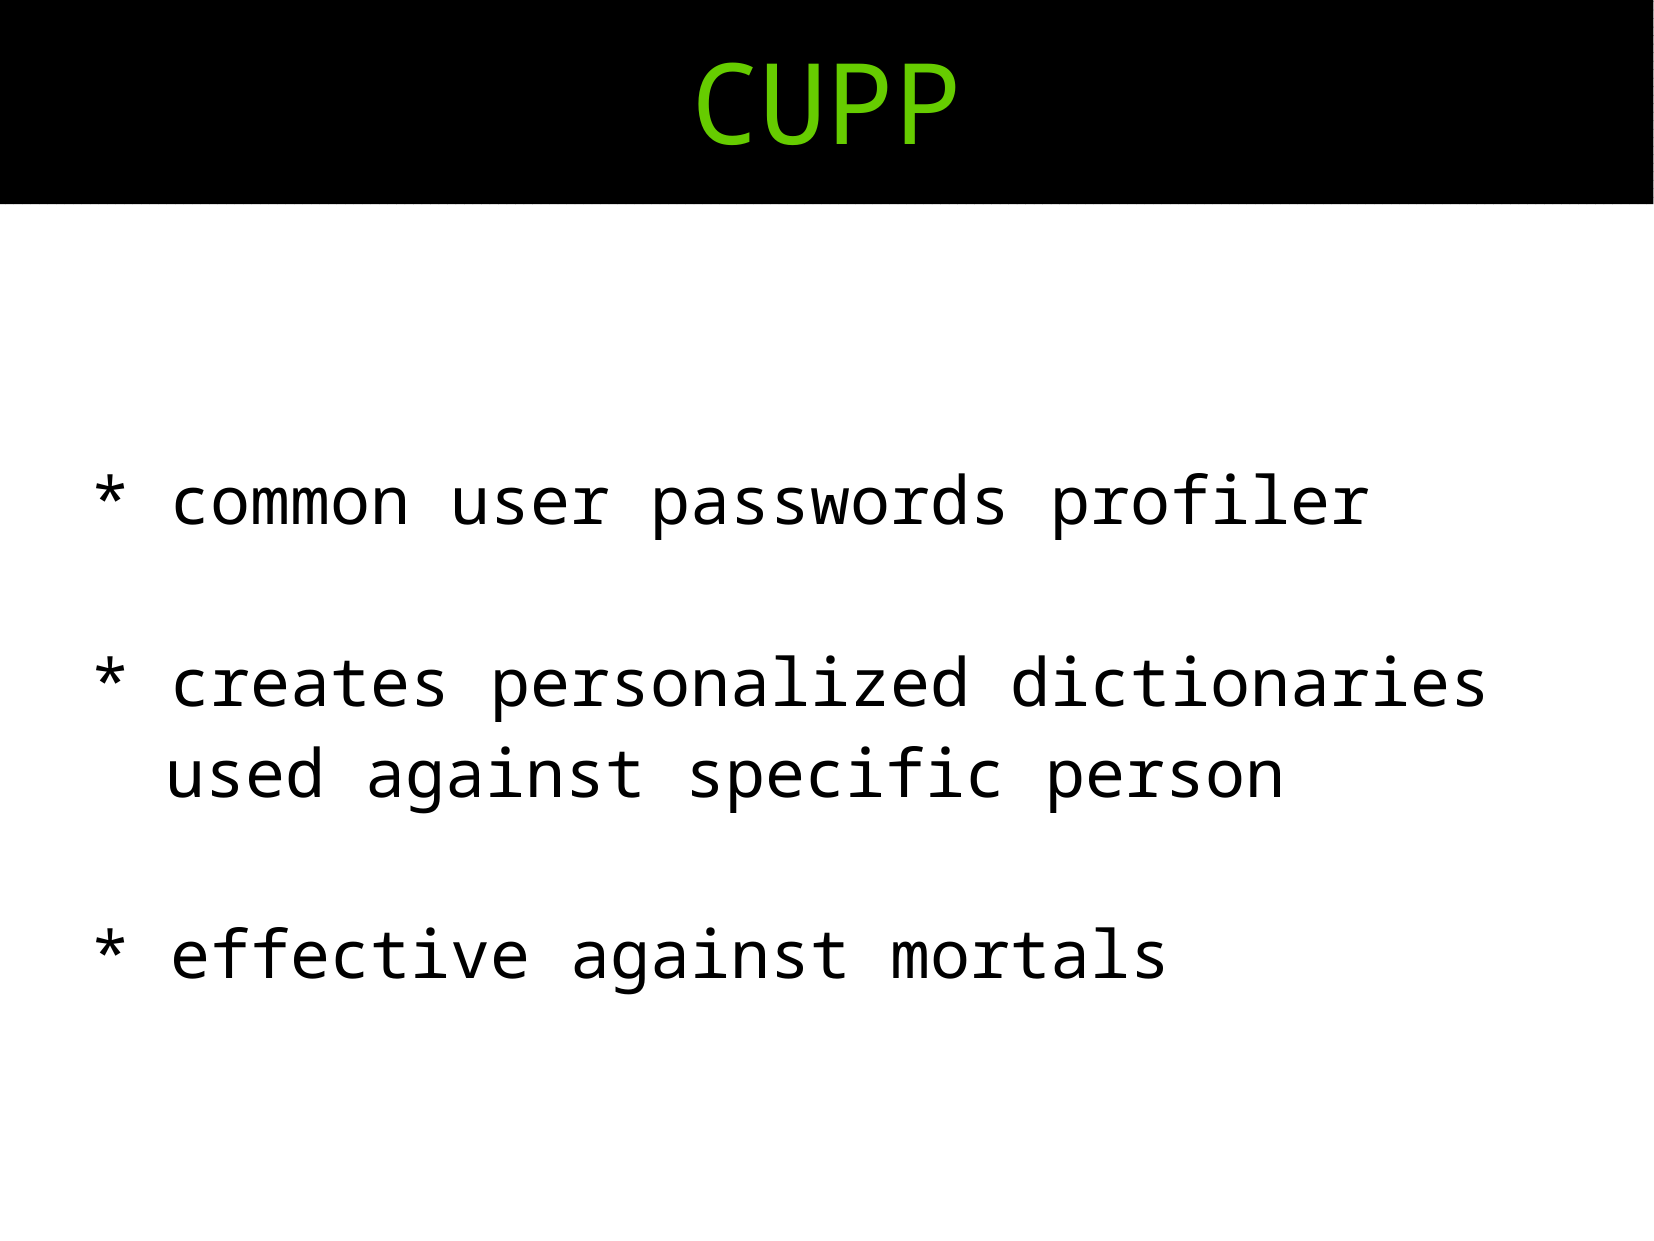

# CUPP
* common user passwords profiler
* creates personalized dictionaries
	used against specific person
* effective against mortals